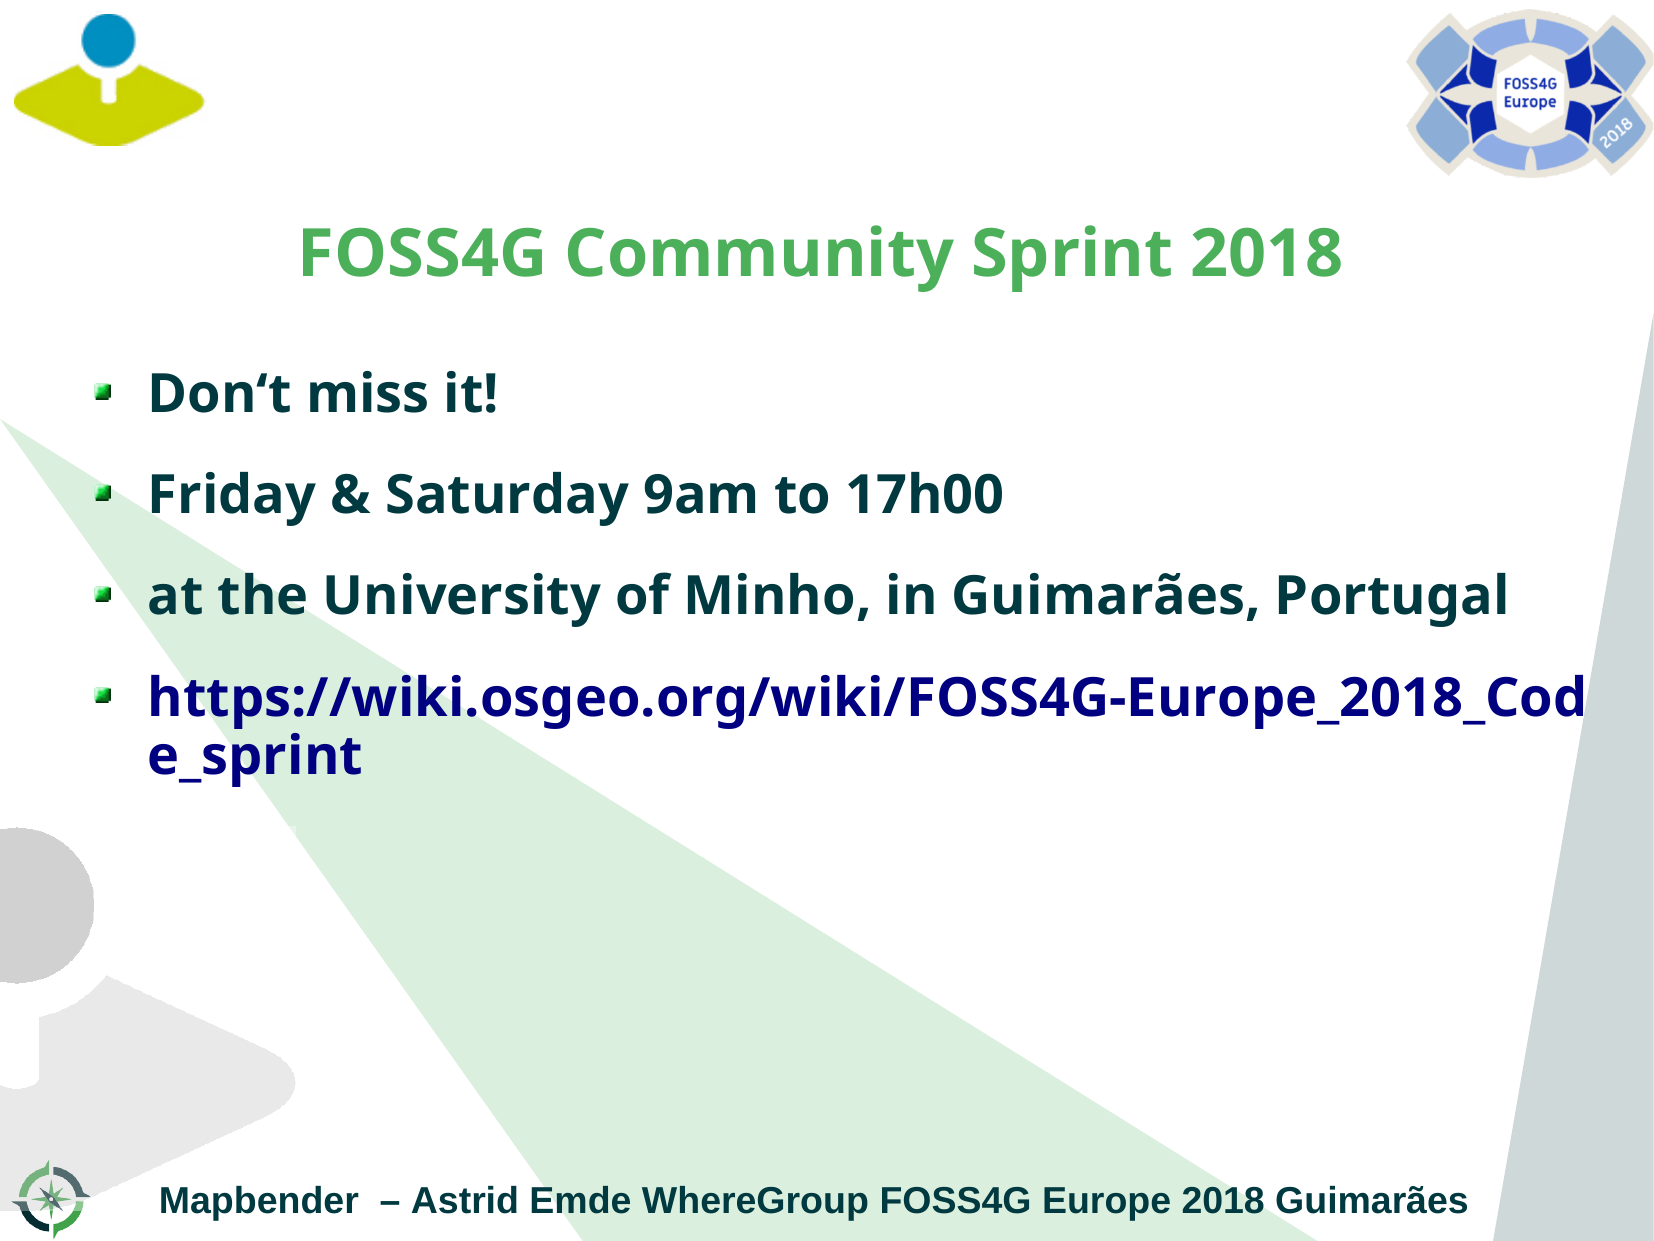

# FOSS4G Community Sprint 2018
Don‘t miss it!
Friday & Saturday 9am to 17h00
at the University of Minho, in Guimarães, Portugal
https://wiki.osgeo.org/wiki/FOSS4G-Europe_2018_Code_sprint